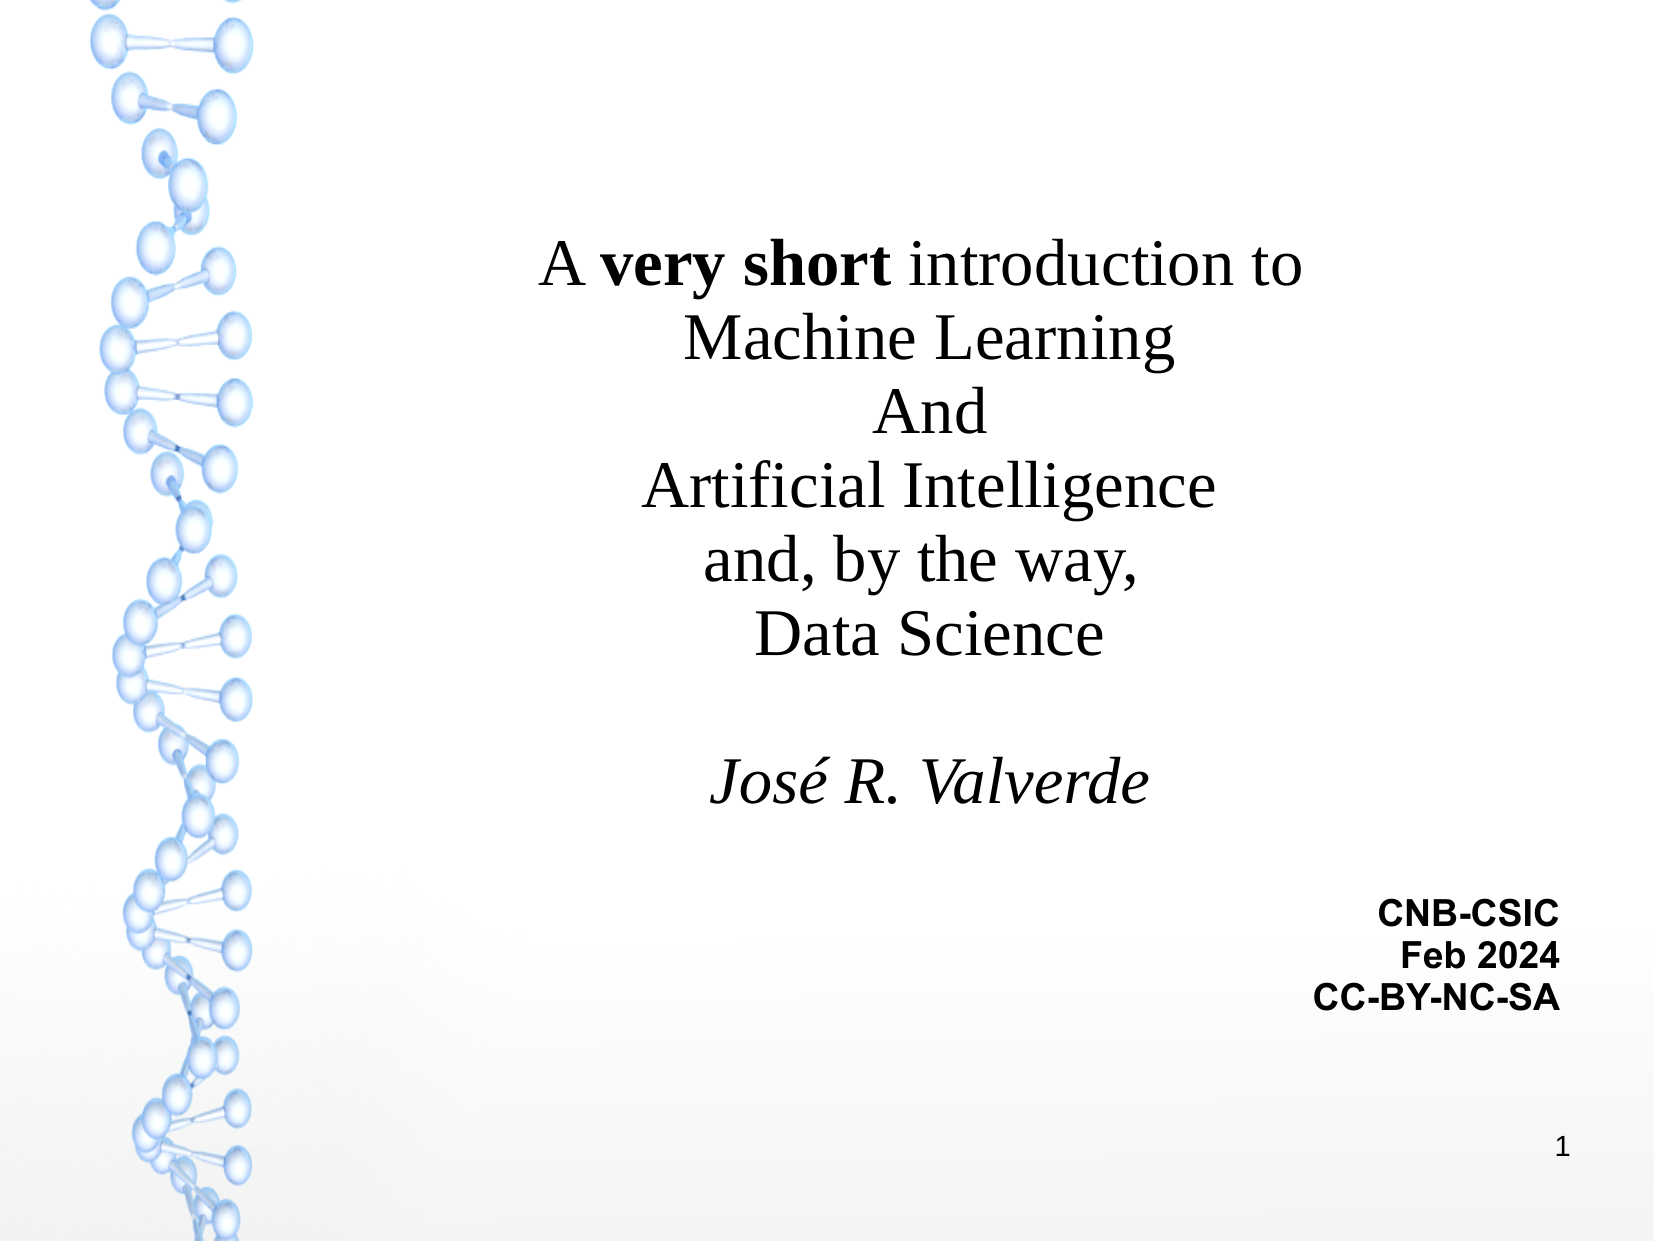

# A very short introduction to
Machine Learning
And
Artificial Intelligence
and, by the way,
Data Science
José R. Valverde
CNB-CSIC
Feb 2024
CC-BY-NC-SA
1